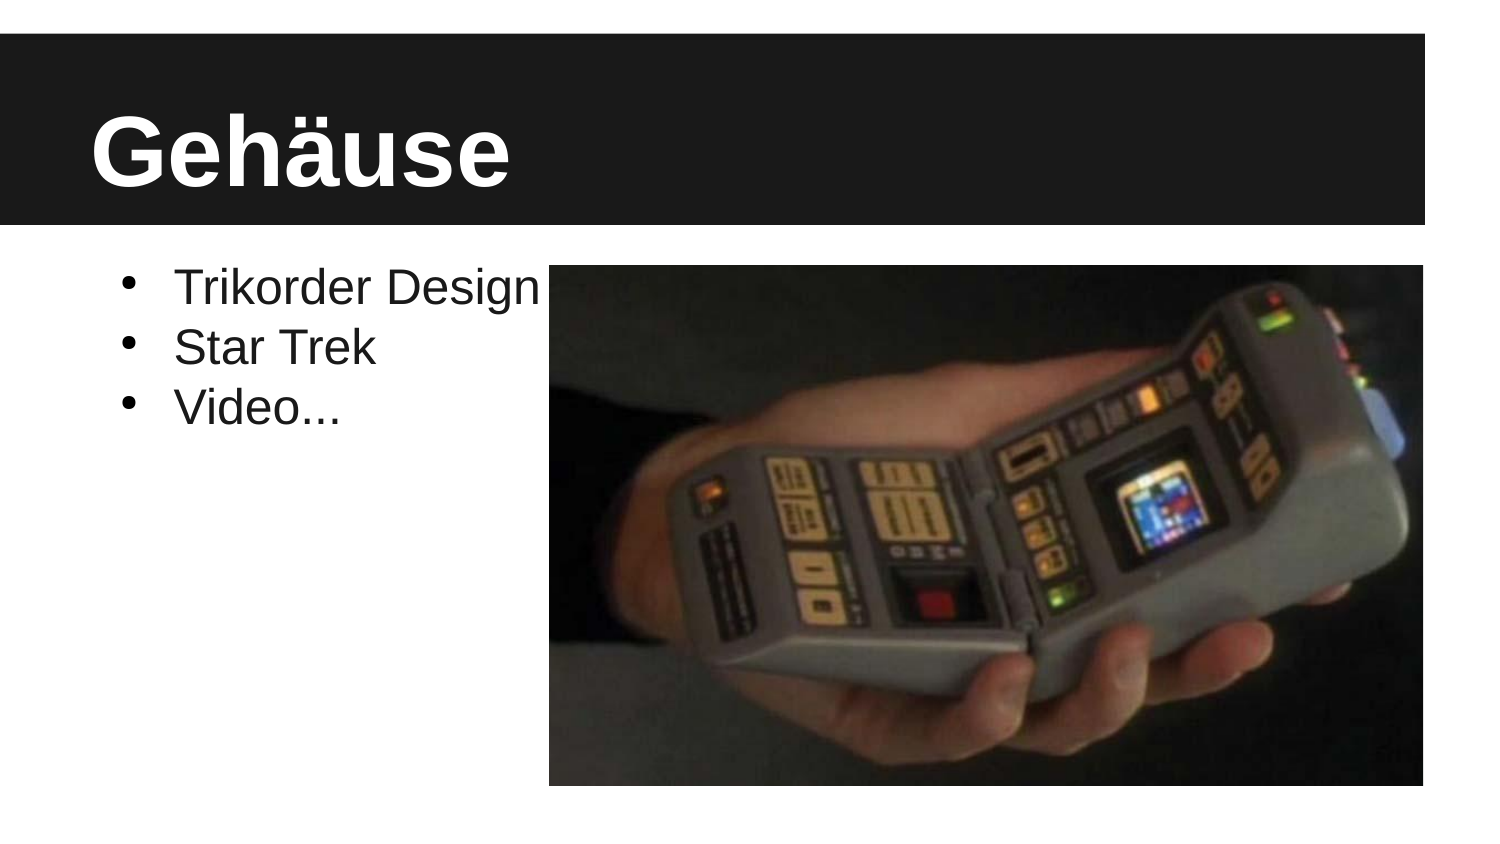

# Gehäuse
Trikorder Design
Star Trek
Video...